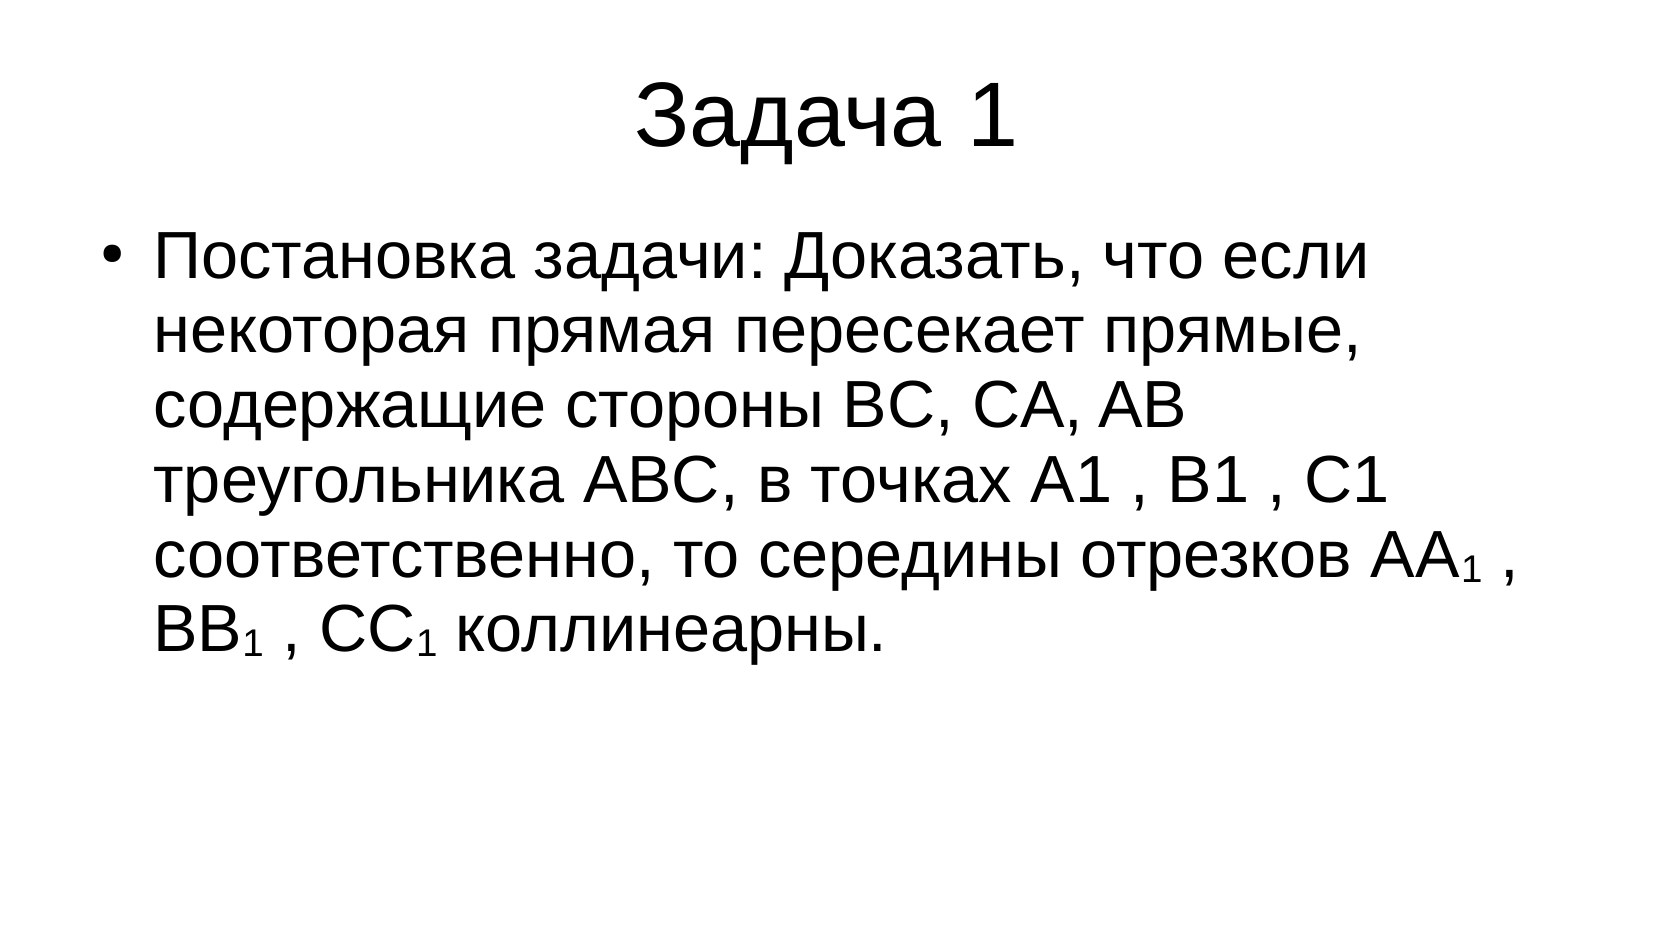

# Задача 1
Постановка задачи: Доказать, что если некоторая прямая пересекает прямые, содержащие стороны BC, CA, AB треугольника ABC, в точках A1 , B1 , C1 соответственно, то середины отрезков AA1 , BB1 , CC1 коллинеарны.